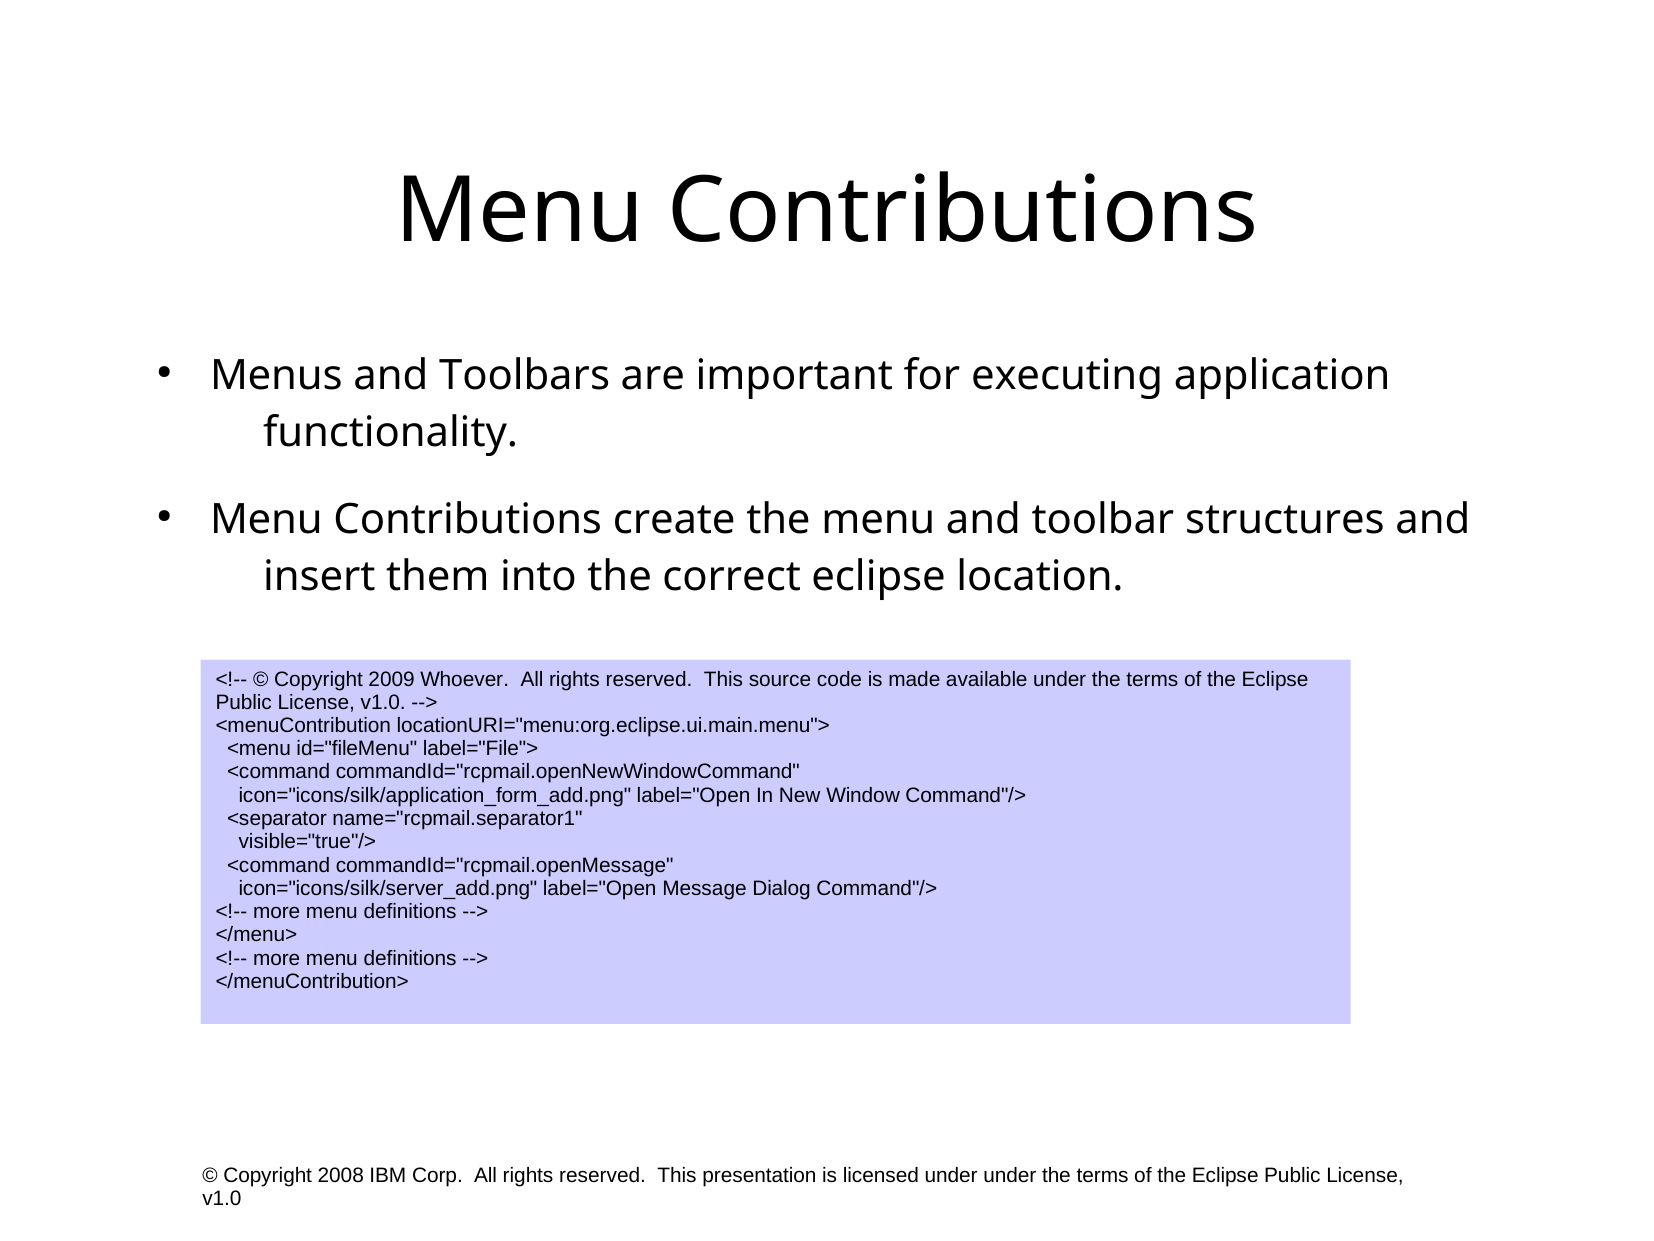

# Menu Contributions
Menus and Toolbars are important for executing application functionality.
Menu Contributions create the menu and toolbar structures and insert them into the correct eclipse location.
<!-- © Copyright 2009 Whoever. All rights reserved. This source code is made available under the terms of the Eclipse Public License, v1.0. -->
<menuContribution locationURI="menu:org.eclipse.ui.main.menu">
 <menu id="fileMenu" label="File">
 <command commandId="rcpmail.openNewWindowCommand"
 icon="icons/silk/application_form_add.png" label="Open In New Window Command"/>
 <separator name="rcpmail.separator1"
 visible="true"/>
 <command commandId="rcpmail.openMessage"
 icon="icons/silk/server_add.png" label="Open Message Dialog Command"/>
<!-- more menu definitions -->
</menu>
<!-- more menu definitions -->
</menuContribution>